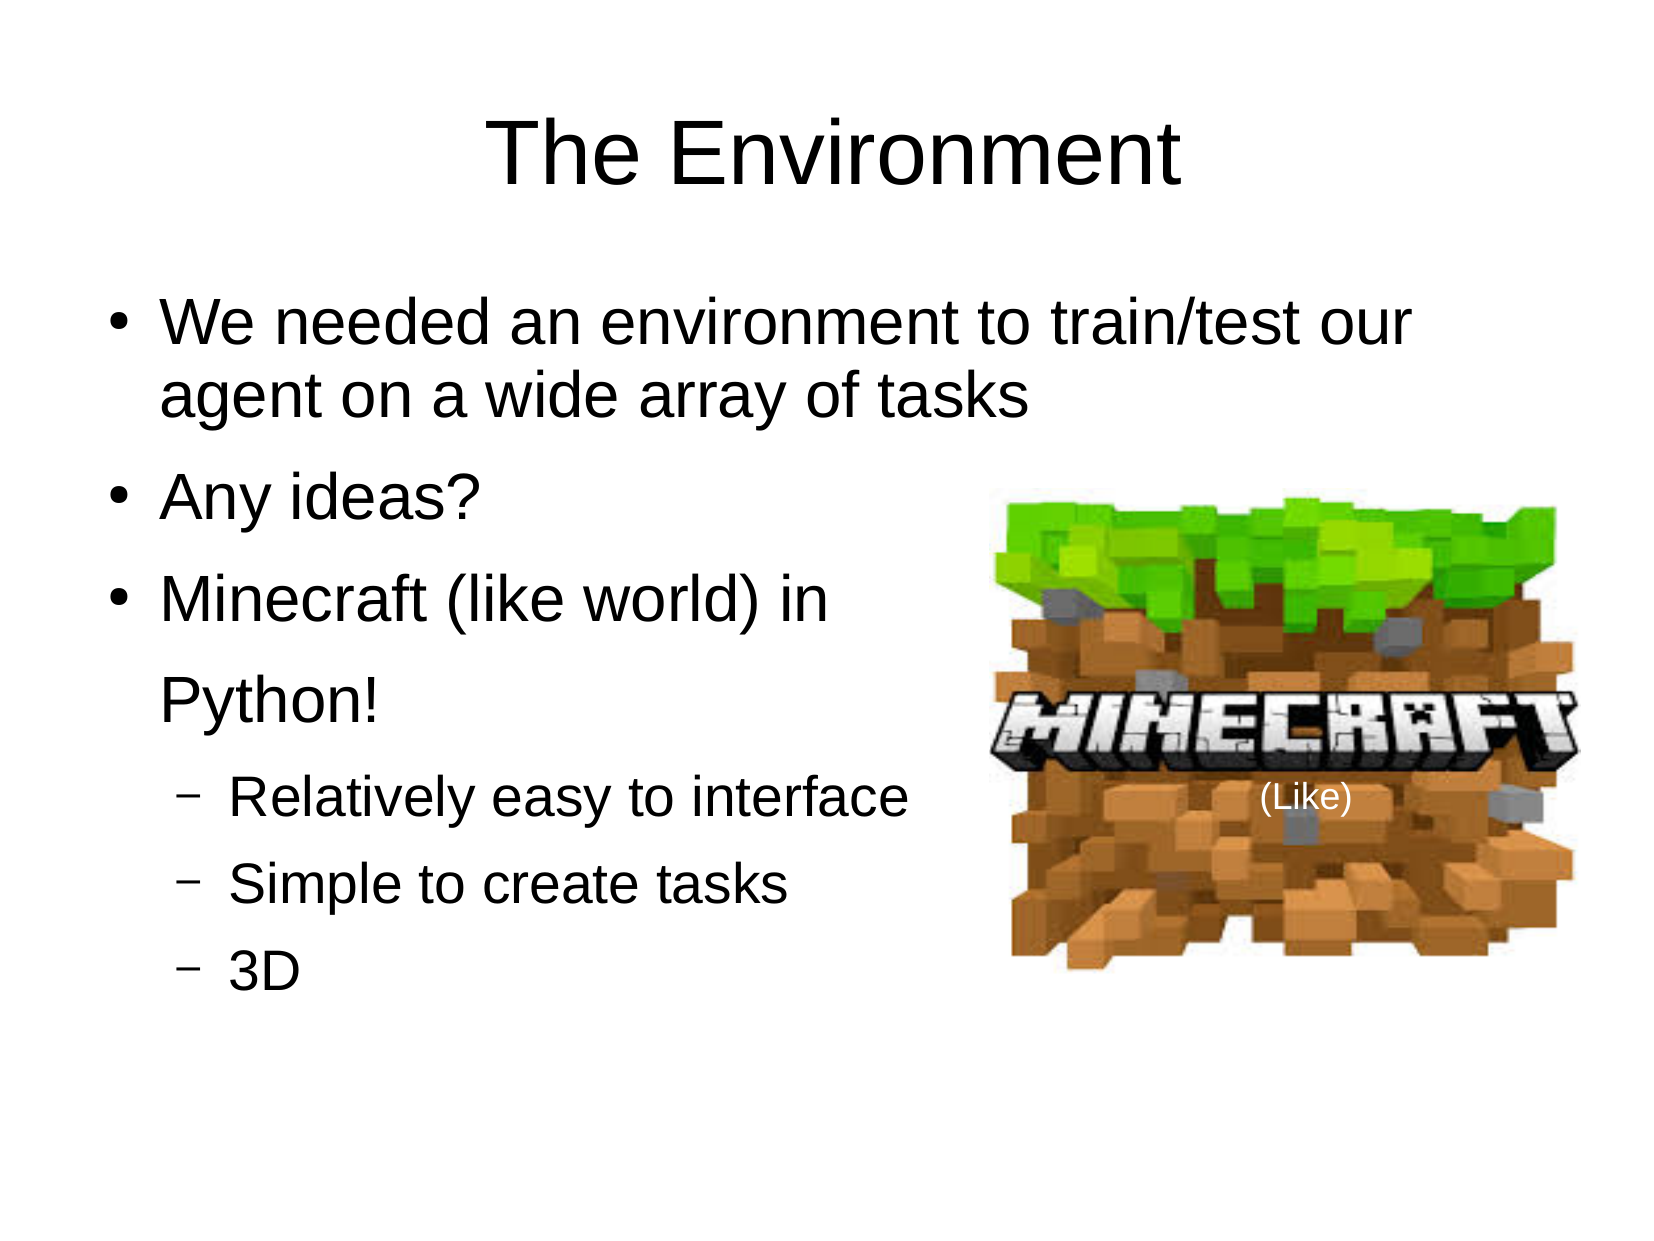

# The Environment
We needed an environment to train/test our agent on a wide array of tasks
Any ideas?
Minecraft (like world) in
Python!
Relatively easy to interface
Simple to create tasks
3D
(Like)